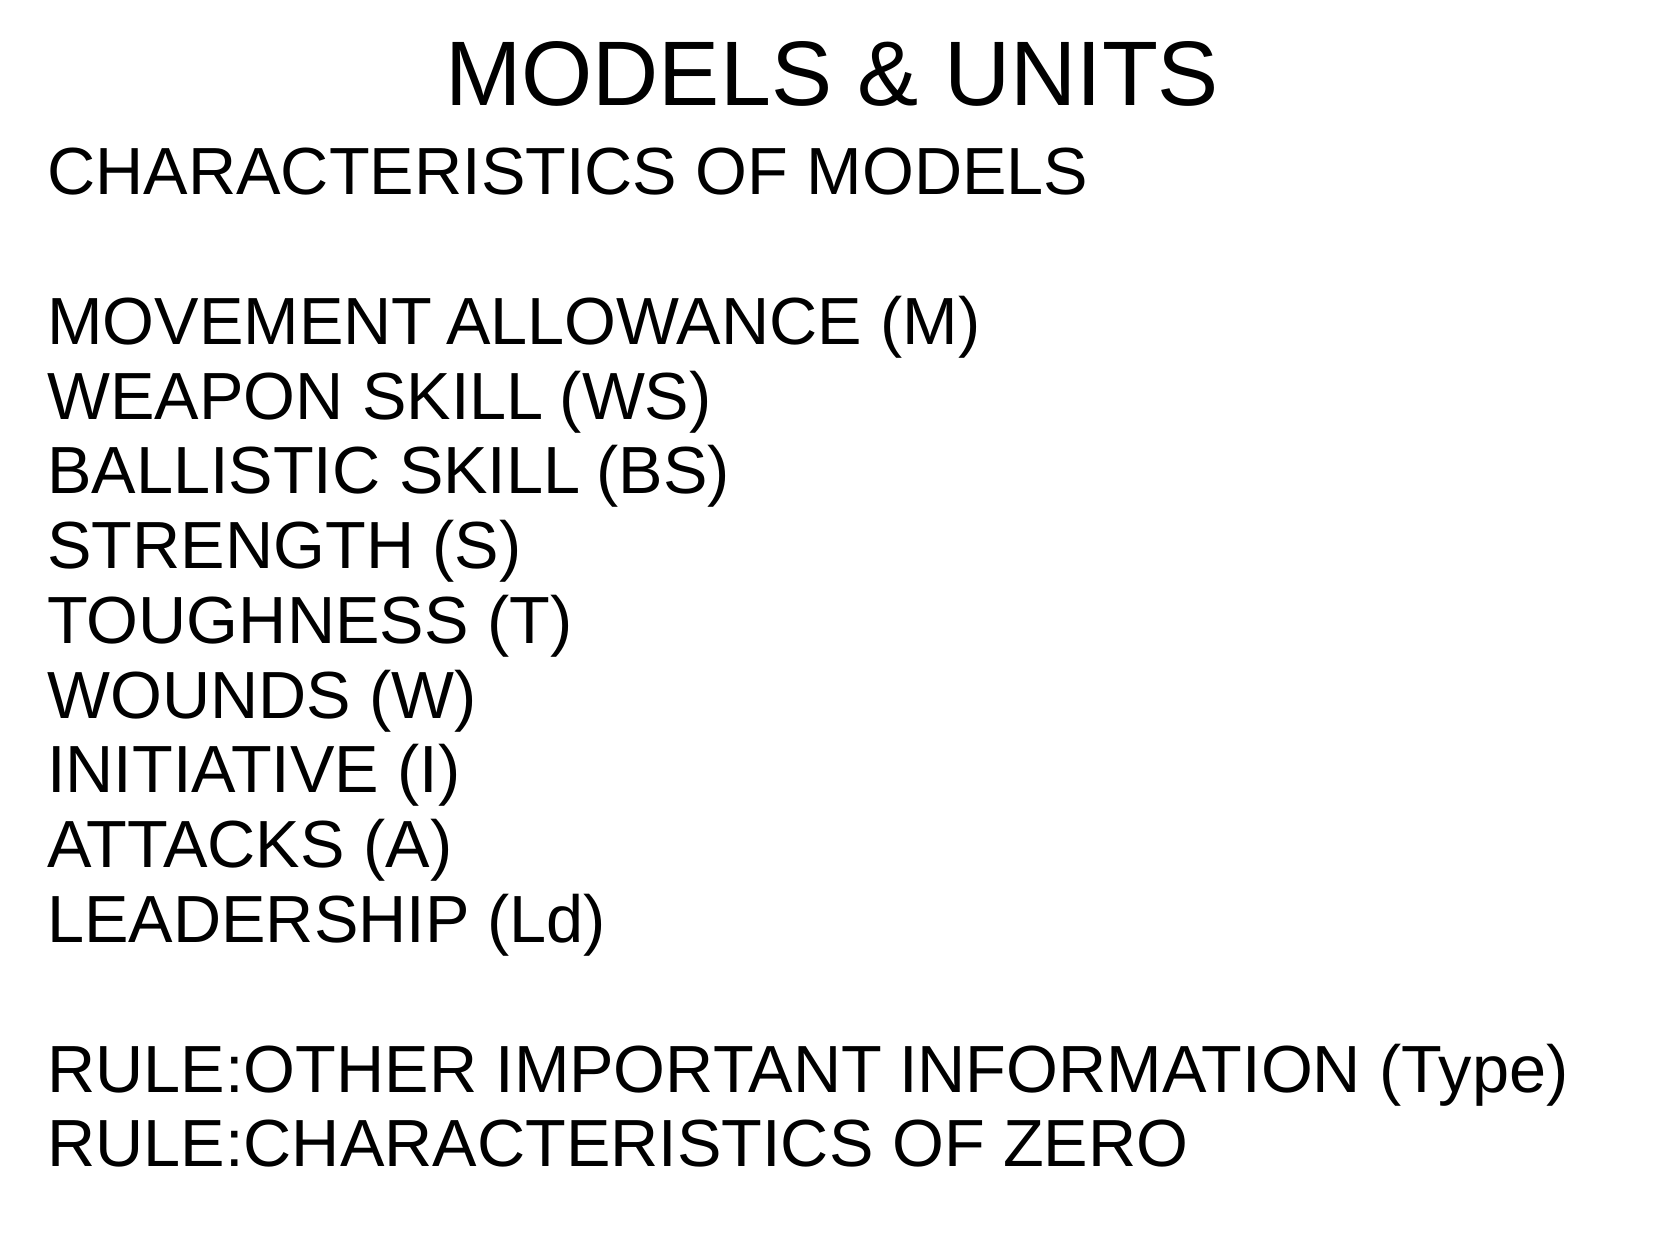

# MODELS & UNITS
CHARACTERISTICS OF MODELS
MOVEMENT ALLOWANCE (M)
WEAPON SKILL (WS)
BALLISTIC SKILL (BS)
STRENGTH (S)
TOUGHNESS (T)
WOUNDS (W)
INITIATIVE (I)
ATTACKS (A)
LEADERSHIP (Ld)
RULE:OTHER IMPORTANT INFORMATION (Type)
RULE:CHARACTERISTICS OF ZERO